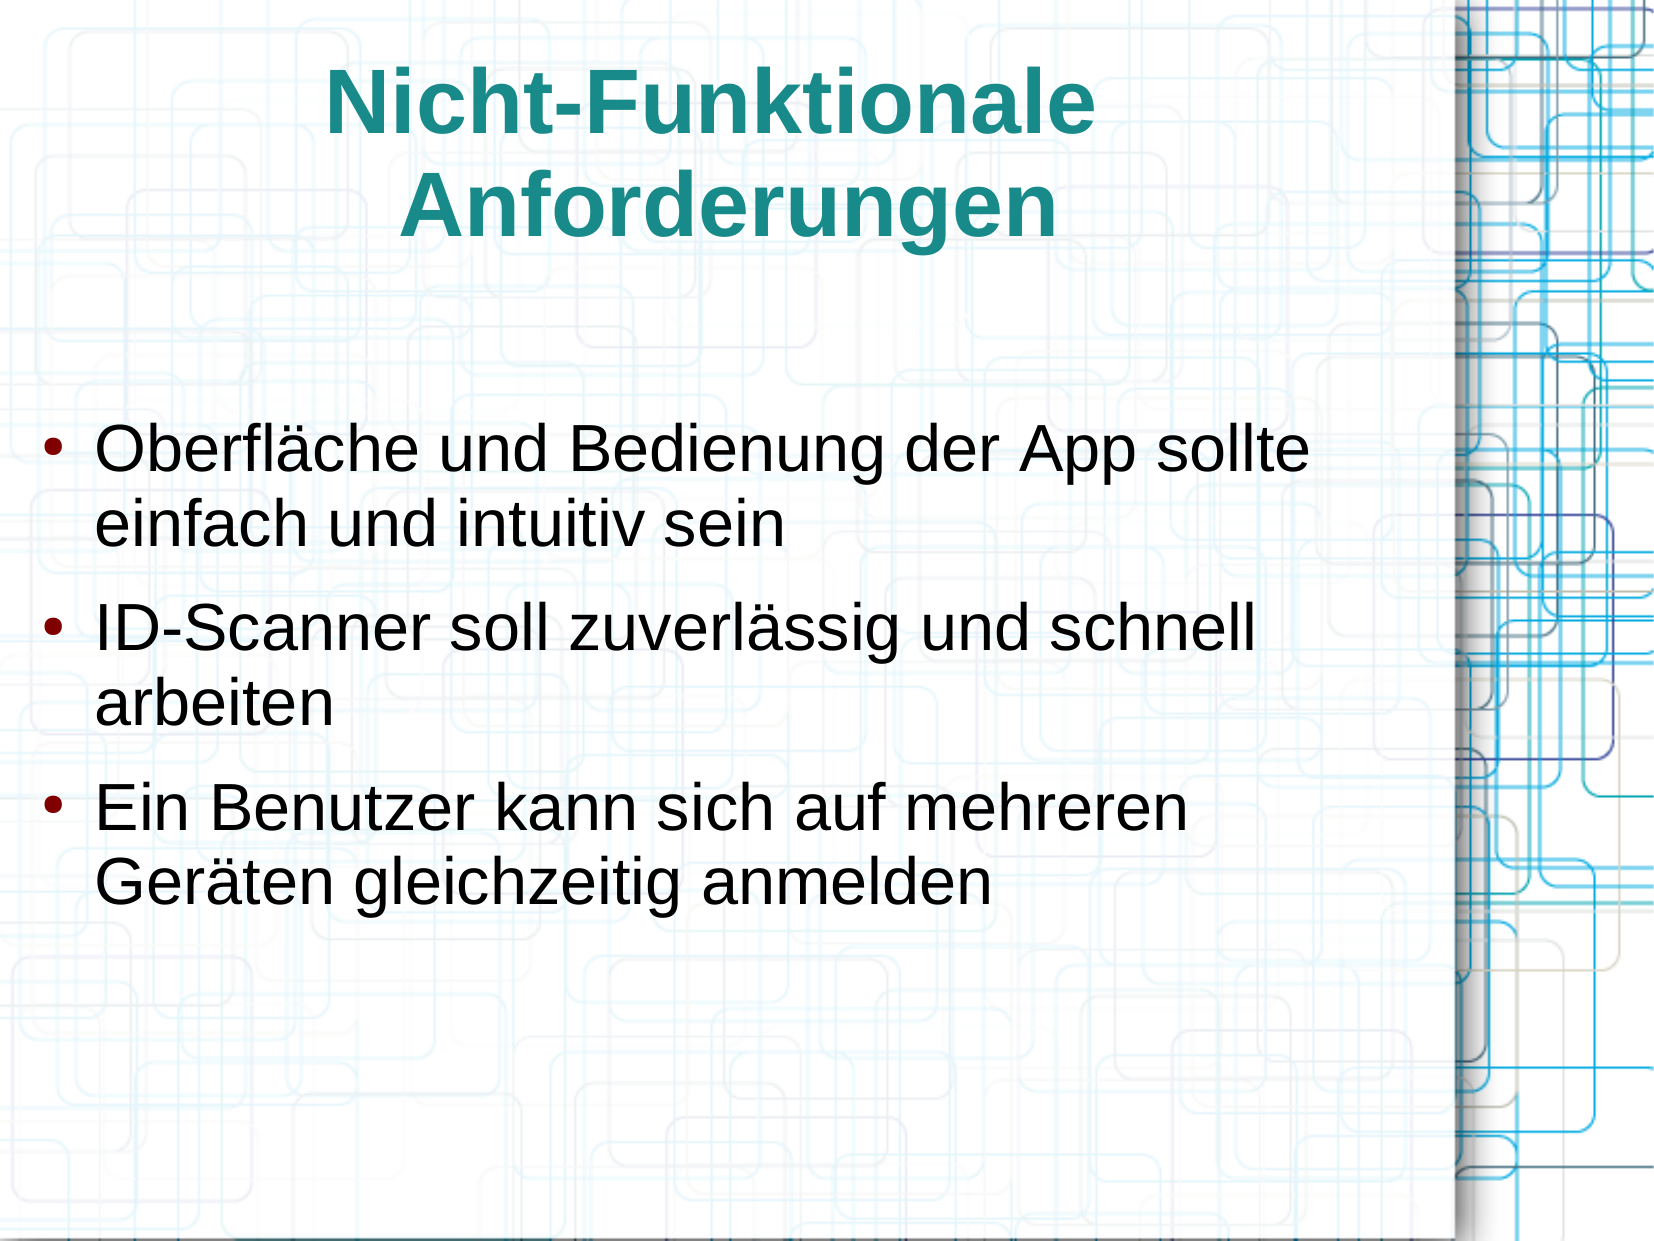

# Nicht-Funktionale Anforderungen
Oberfläche und Bedienung der App sollte einfach und intuitiv sein
ID-Scanner soll zuverlässig und schnell arbeiten
Ein Benutzer kann sich auf mehreren Geräten gleichzeitig anmelden